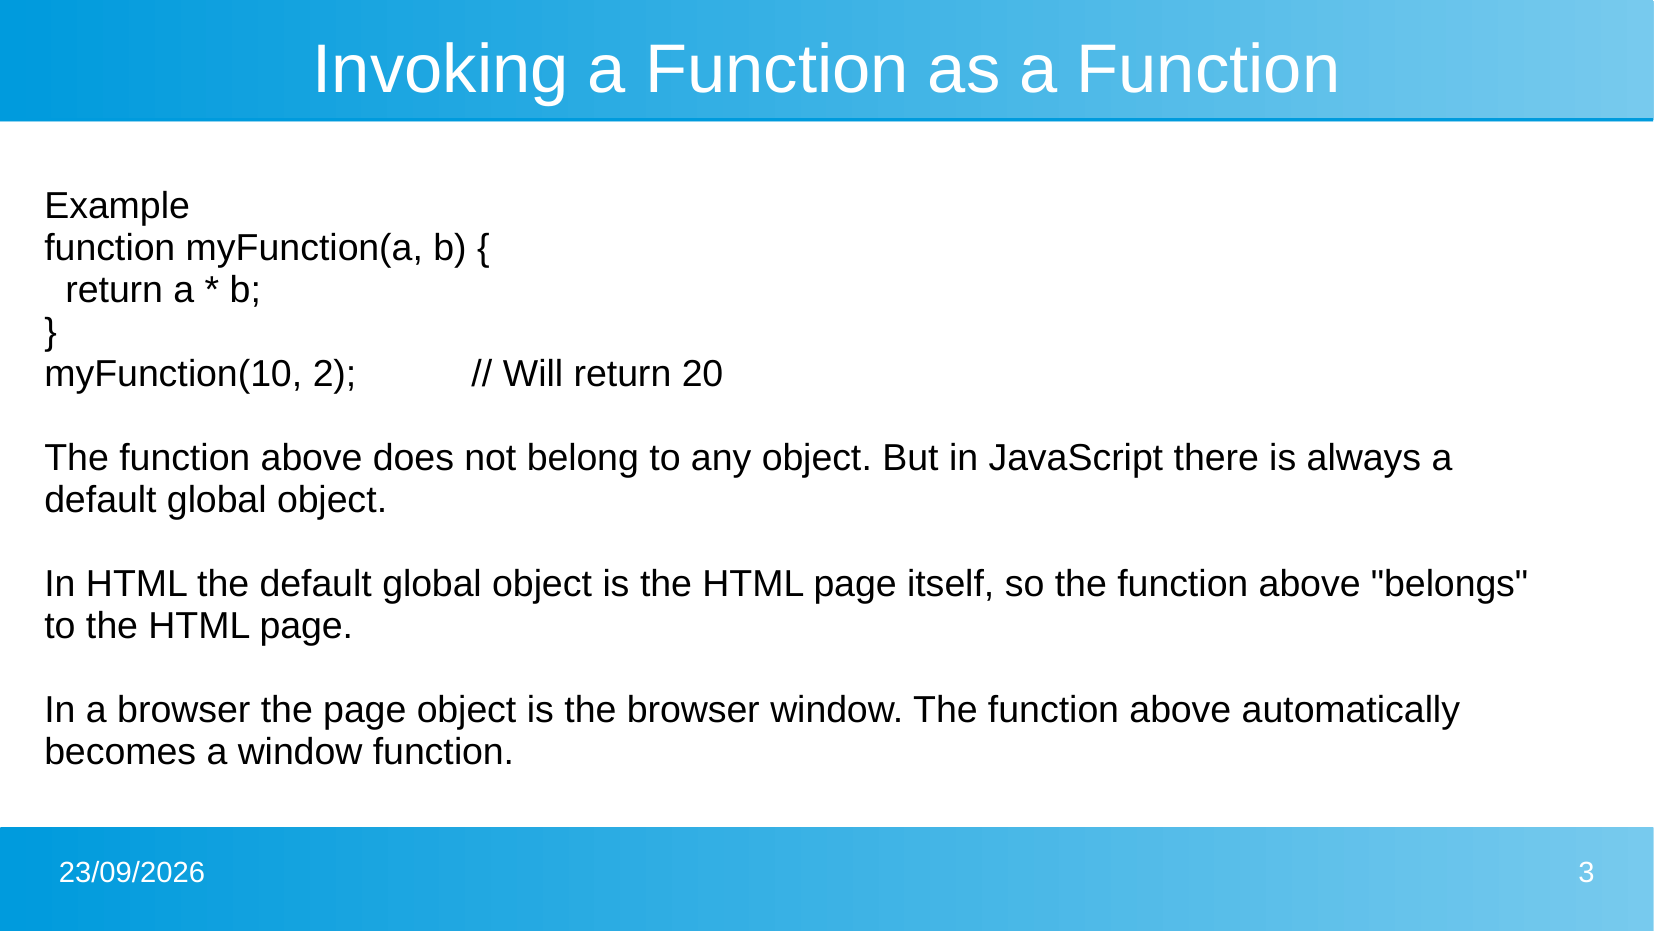

# Invoking a Function as a Function
Example
function myFunction(a, b) {
 return a * b;
}
myFunction(10, 2); // Will return 20
The function above does not belong to any object. But in JavaScript there is always a default global object.
In HTML the default global object is the HTML page itself, so the function above "belongs" to the HTML page.
In a browser the page object is the browser window. The function above automatically becomes a window function.
3